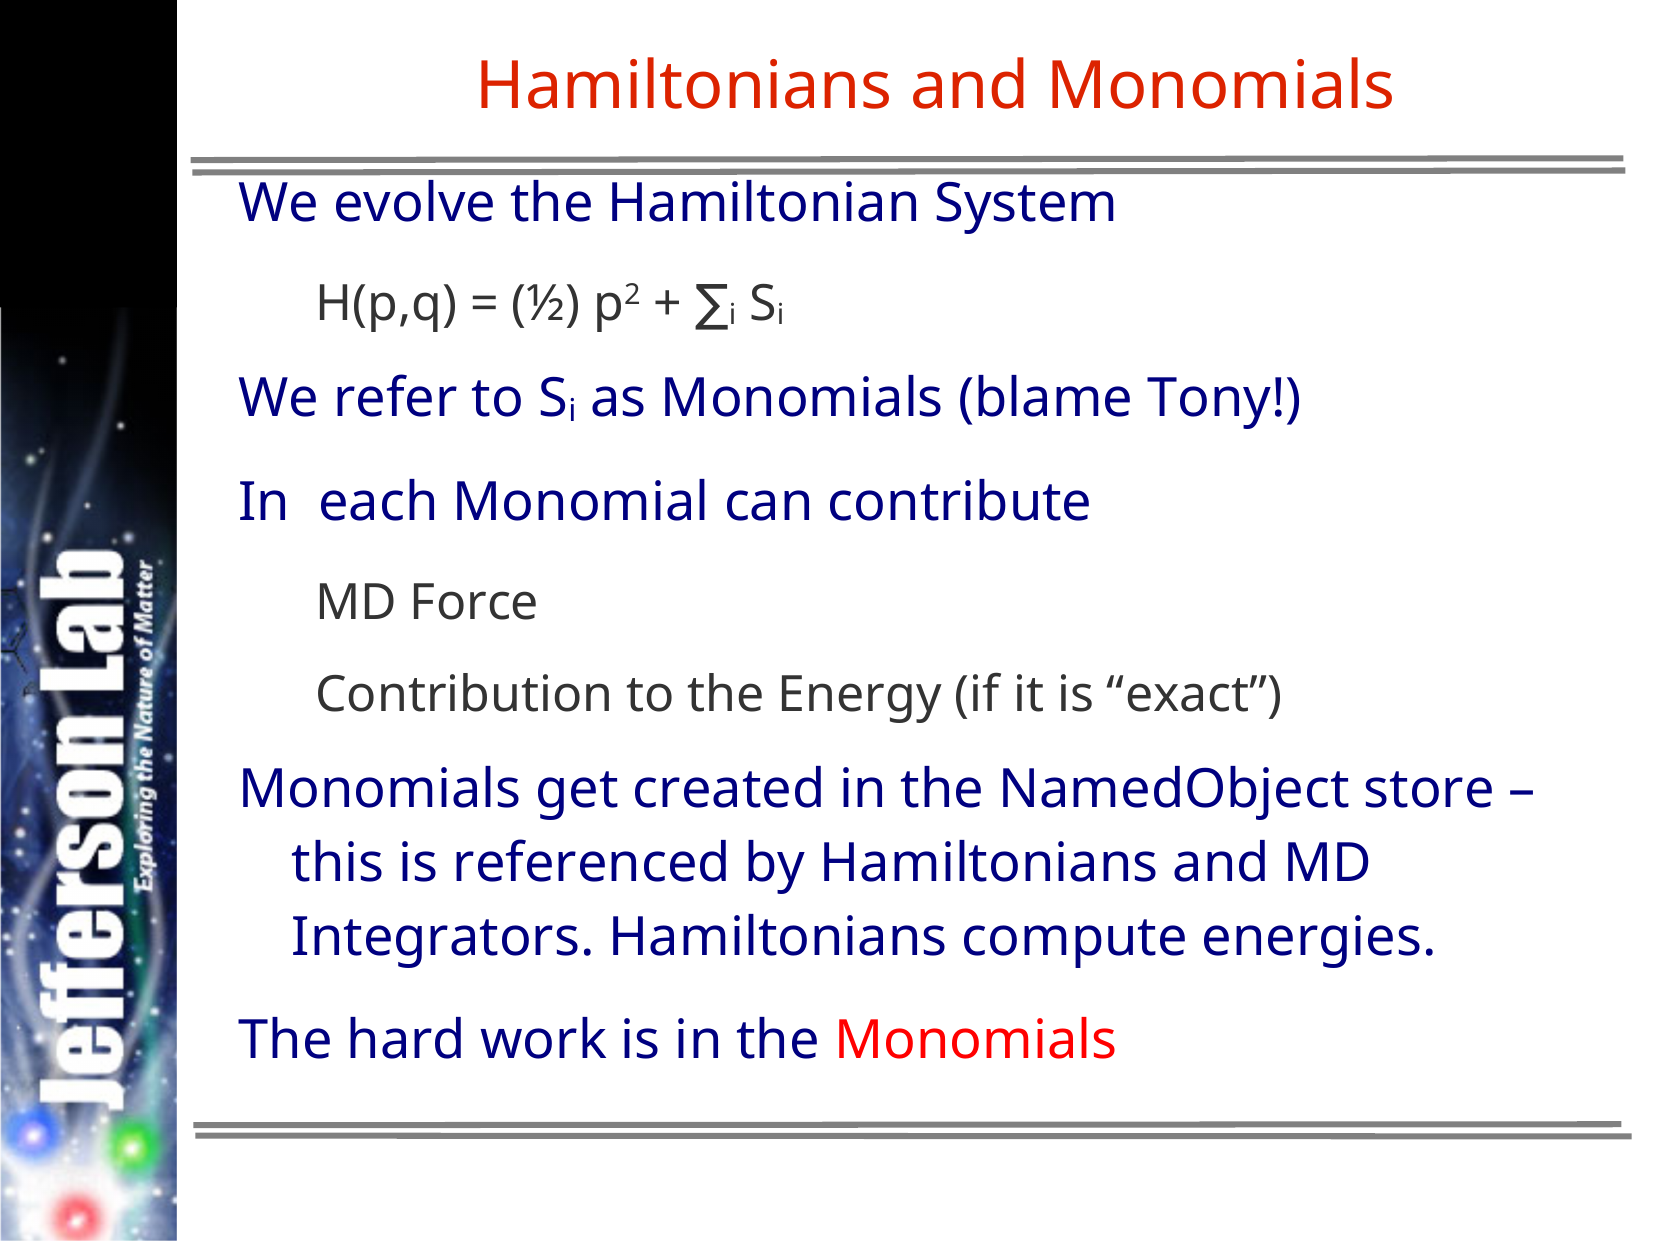

# Hamiltonians and Monomials
We evolve the Hamiltonian System
H(p,q) = (½) p2 + ∑i Si
We refer to Si as Monomials (blame Tony!)
In each Monomial can contribute
MD Force
Contribution to the Energy (if it is “exact”)
Monomials get created in the NamedObject store – this is referenced by Hamiltonians and MD Integrators. Hamiltonians compute energies.
The hard work is in the Monomials